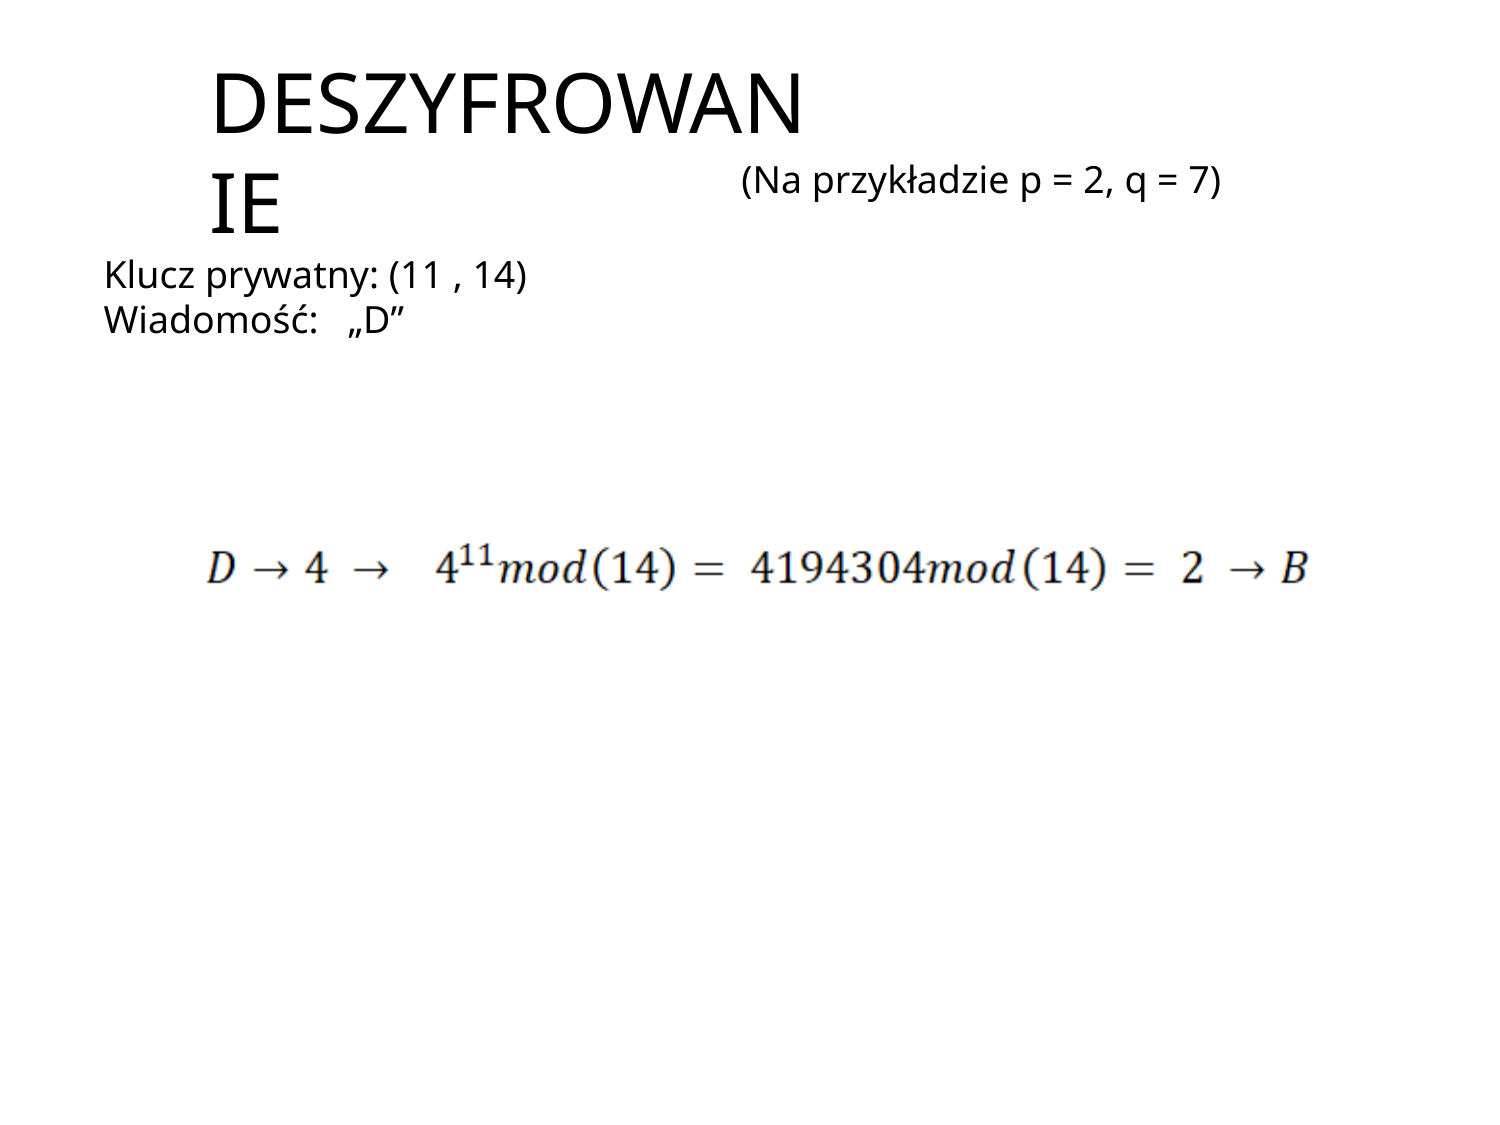

DESZYFROWANIE
(Na przykładzie p = 2, q = 7)
Klucz prywatny: (11 , 14)
Wiadomość: „D”